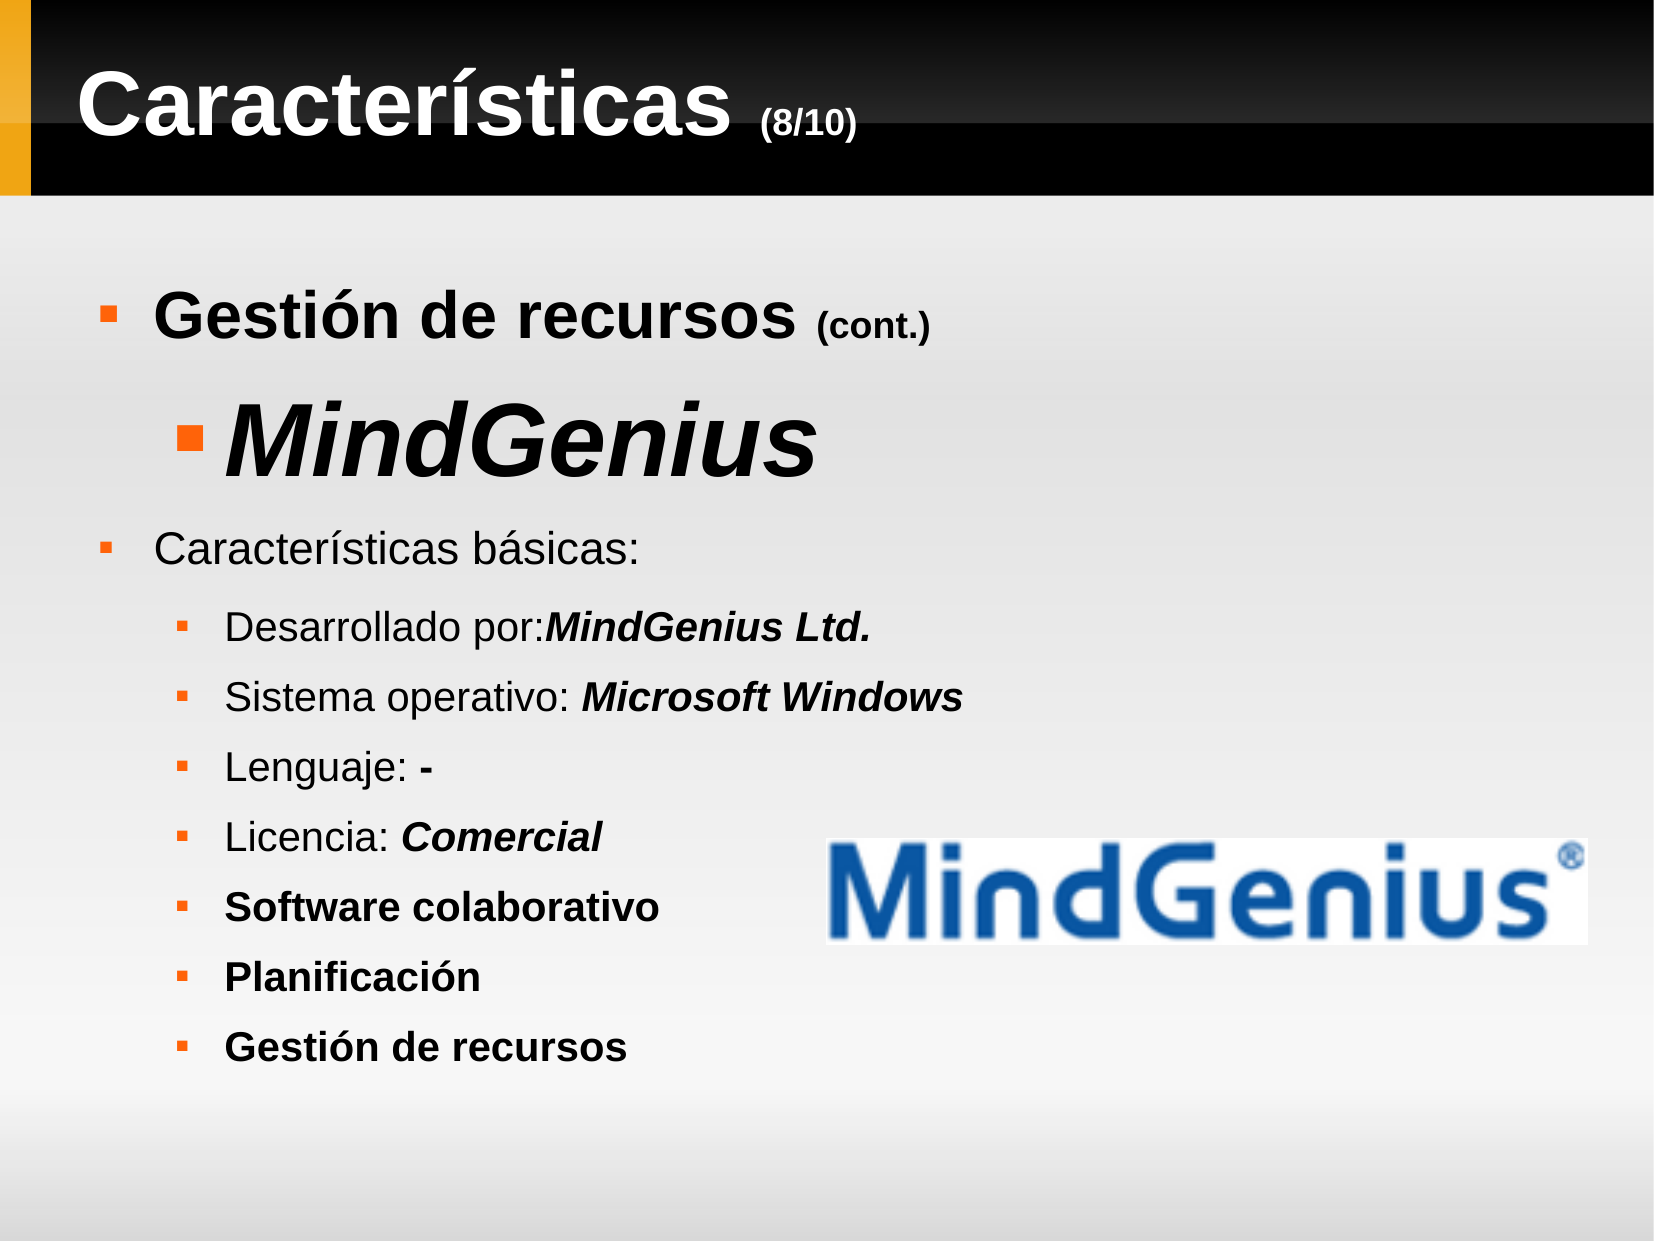

# Características (8/10)
Gestión de recursos (cont.)
MindGenius
Características básicas:
Desarrollado por:MindGenius Ltd.
Sistema operativo: Microsoft Windows
Lenguaje: -
Licencia: Comercial
Software colaborativo
Planificación
Gestión de recursos